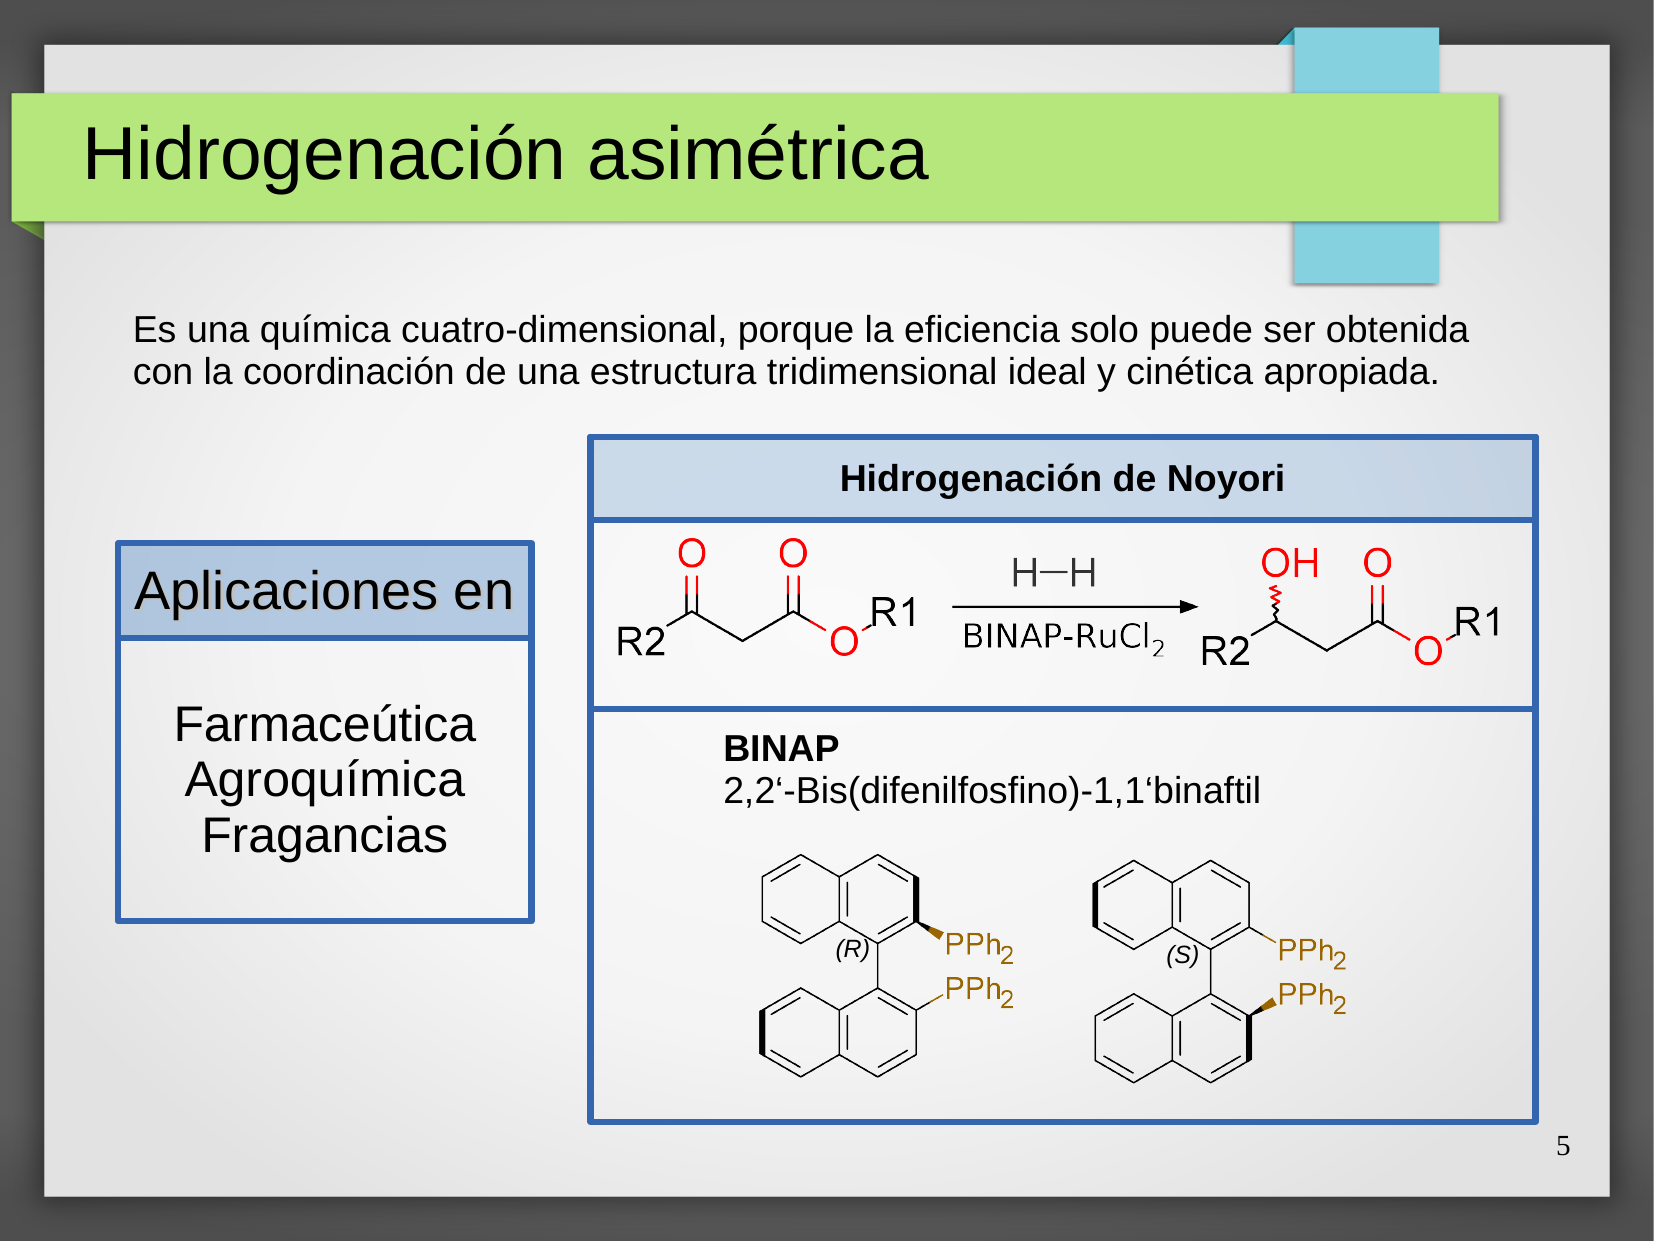

# Hidrogenación asimétrica
Es una química cuatro-dimensional, porque la eficiencia solo puede ser obtenida con la coordinación de una estructura tridimensional ideal y cinética apropiada.
Hidrogenación de Noyori
Aplicaciones en
Farmaceútica
Agroquímica
Fragancias
BINAP
2,2‘-Bis(difenilfosfino)-1,1‘binaftil
(R)
(S)
5